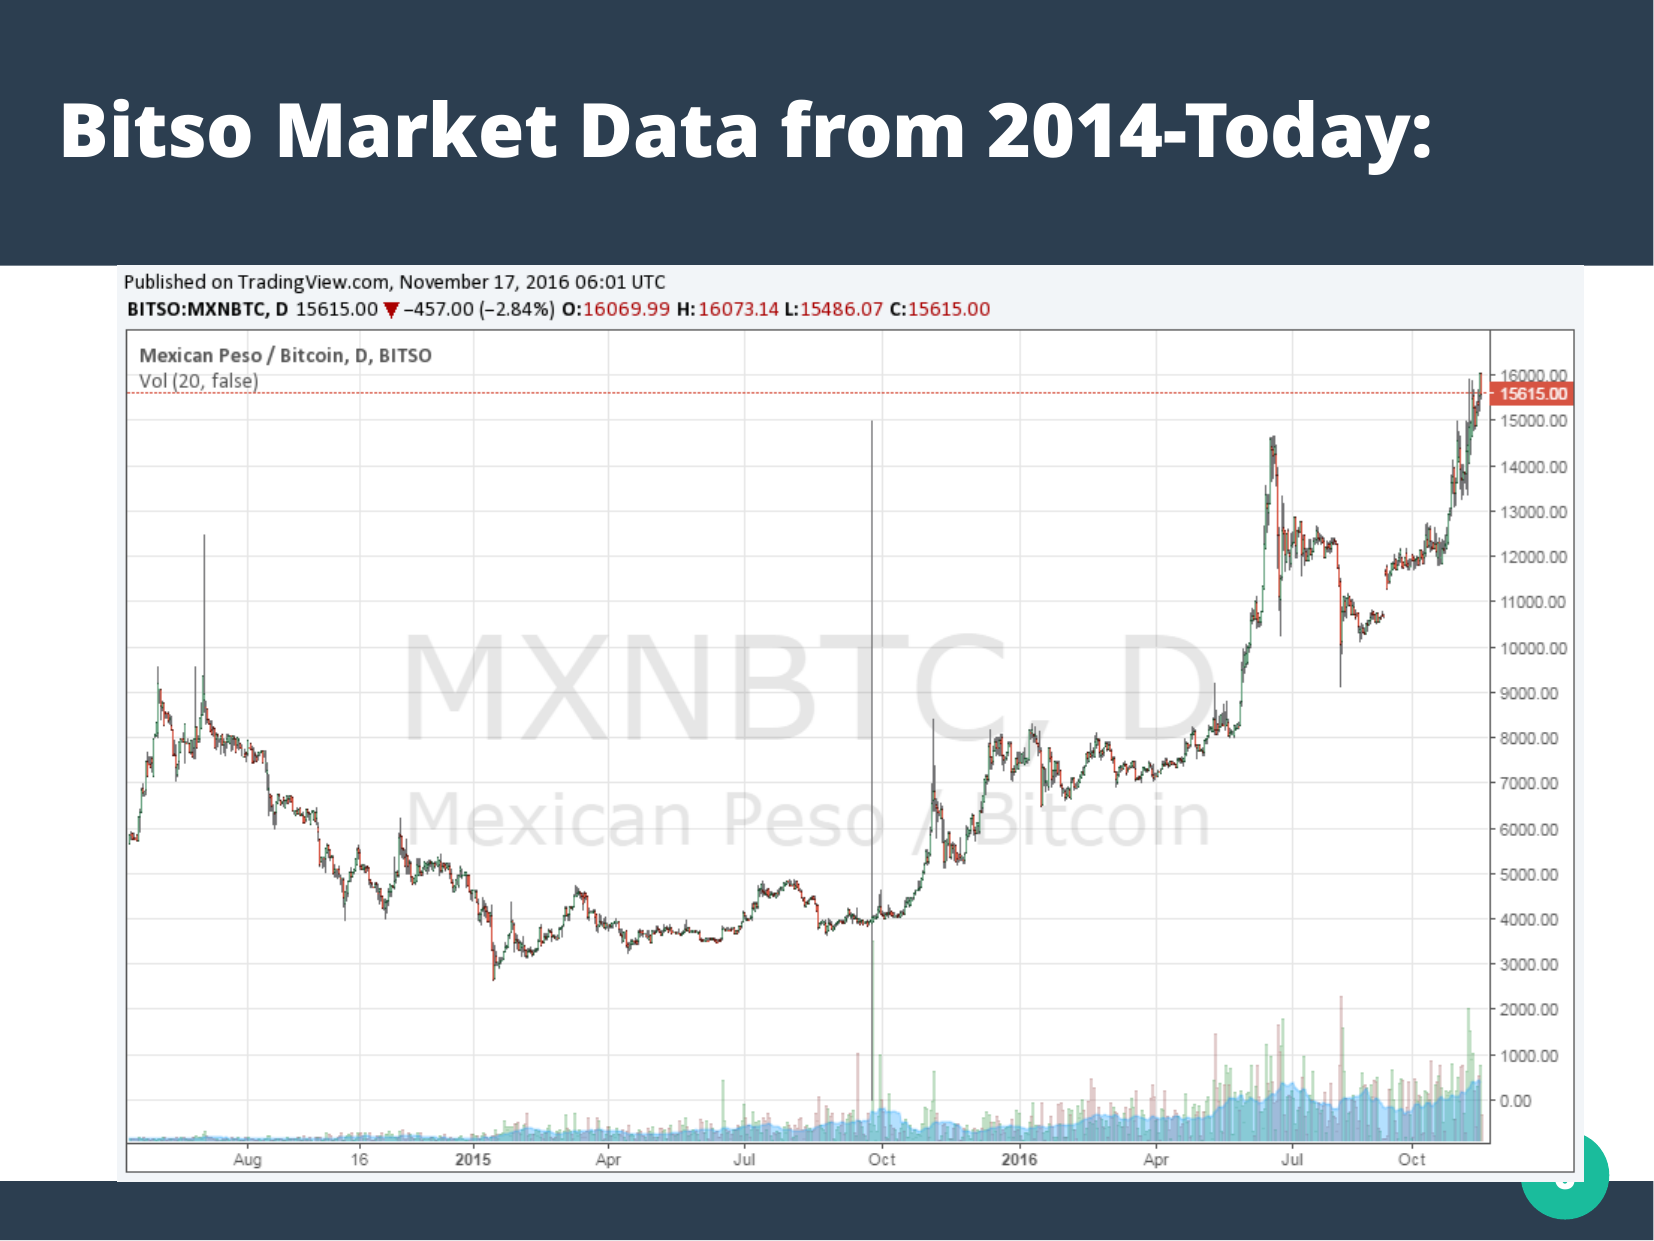

# Bitso Market Data from 2014-Today:
6